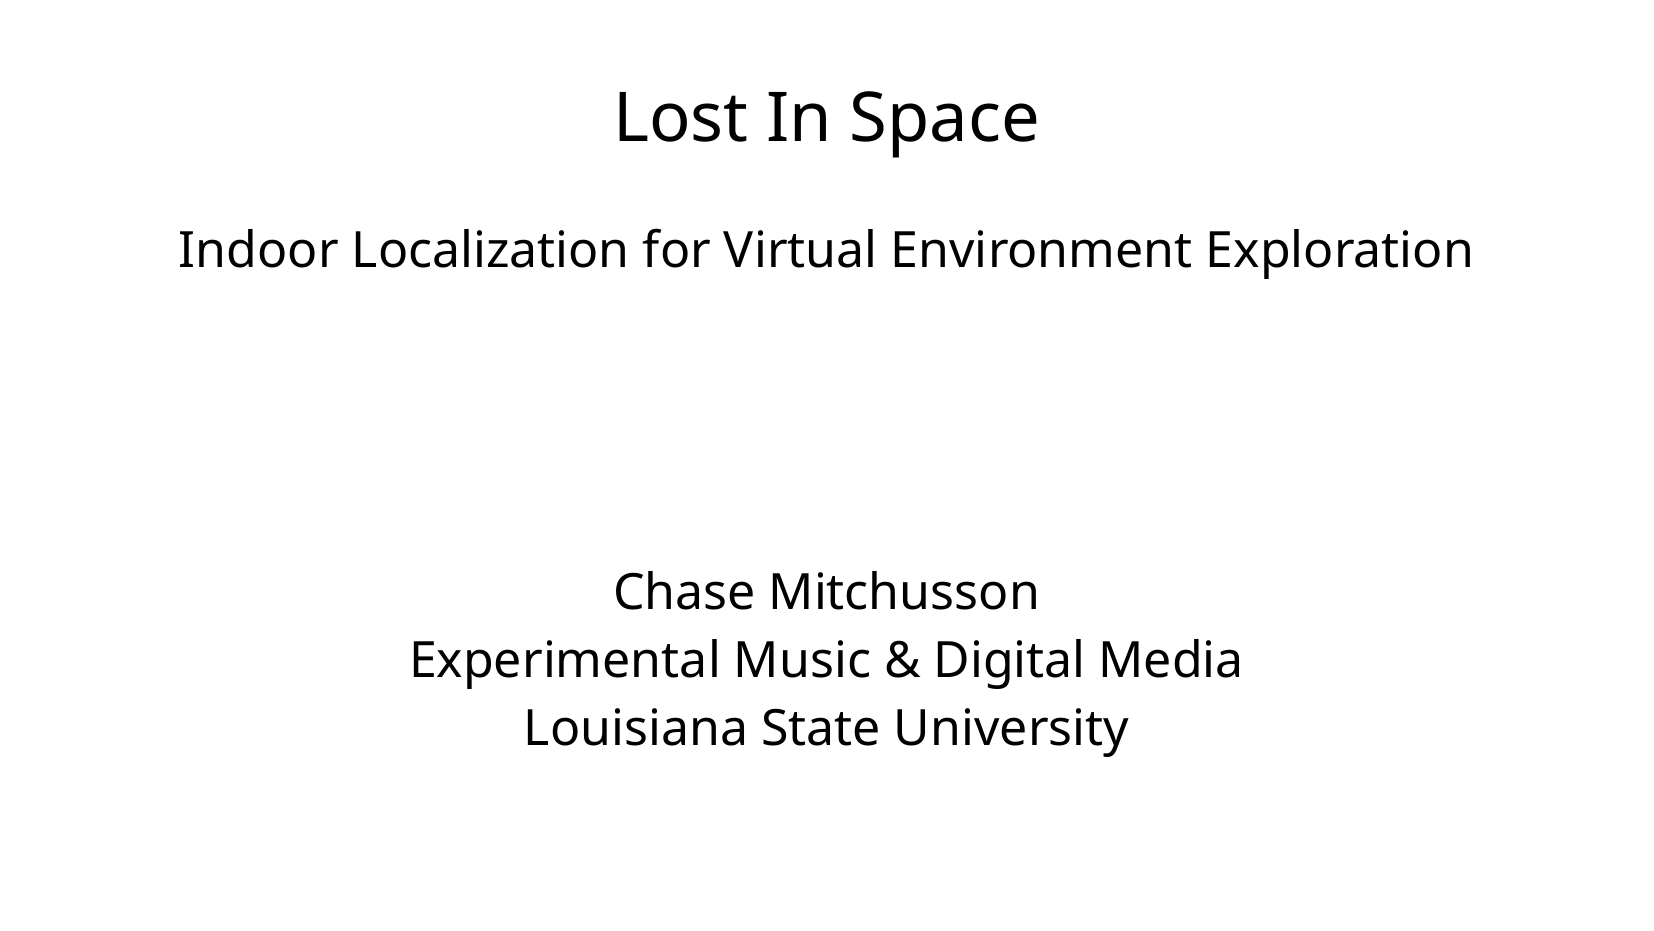

# Lost In Space
Indoor Localization for Virtual Environment Exploration
Chase Mitchusson
Experimental Music & Digital Media
Louisiana State University